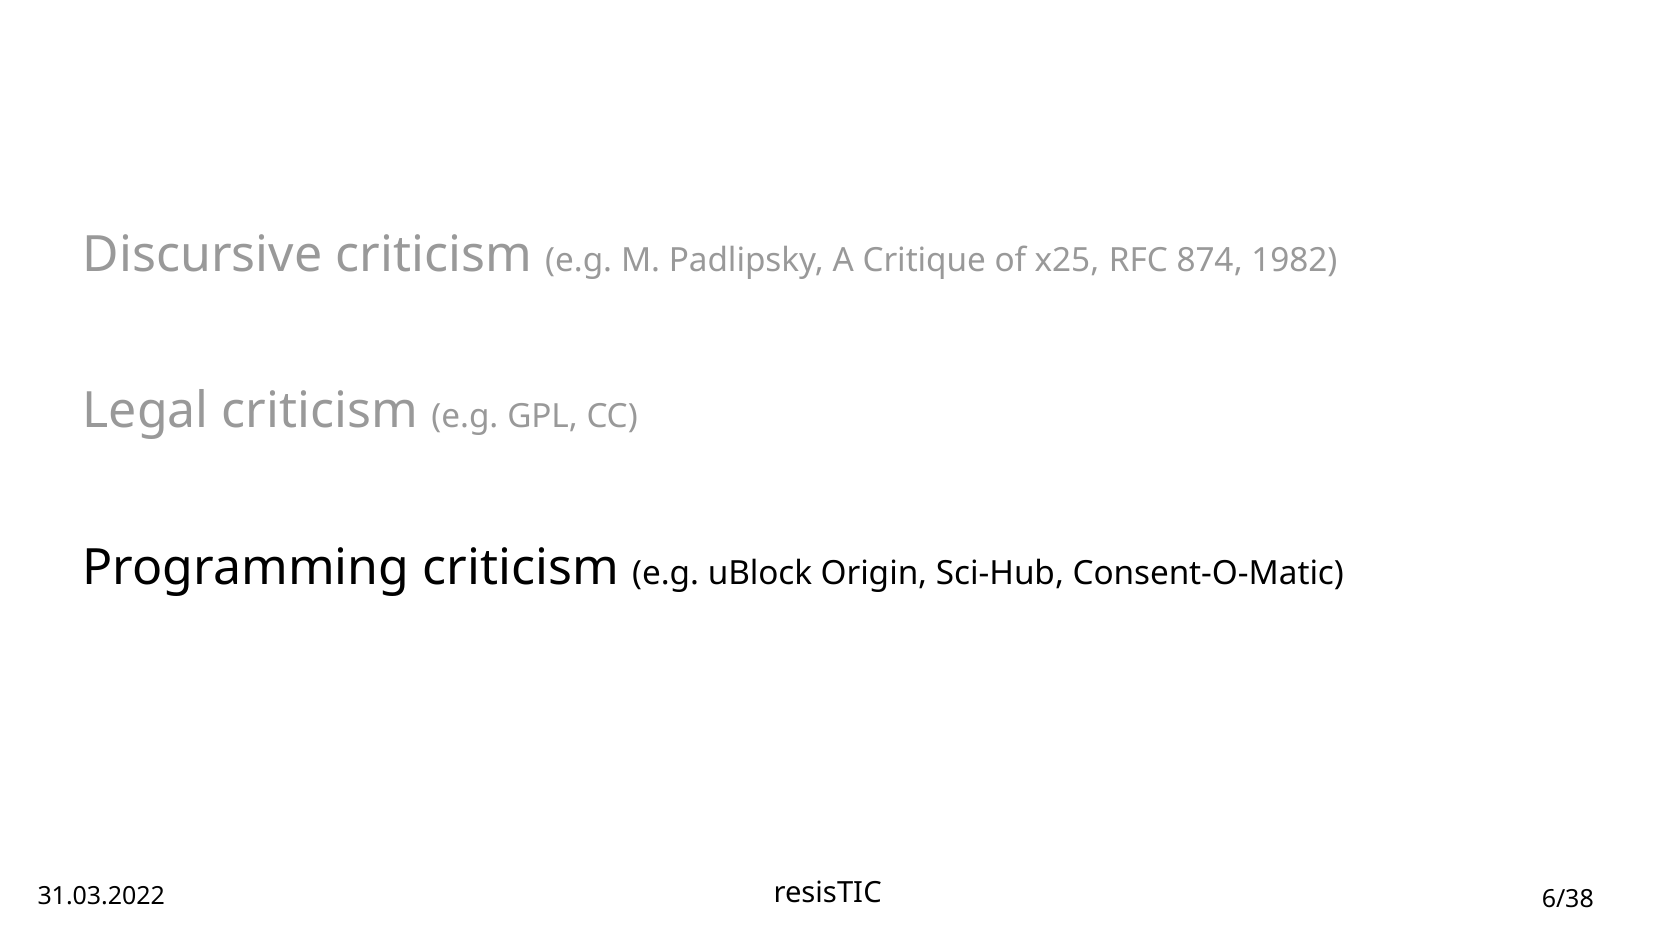

# Discursive criticism (e.g. M. Padlipsky, A Critique of x25, RFC 874, 1982)
Legal criticism (e.g. GPL, CC)
Programming criticism (e.g. uBlock Origin, Sci-Hub, Consent-O-Matic)
6/38